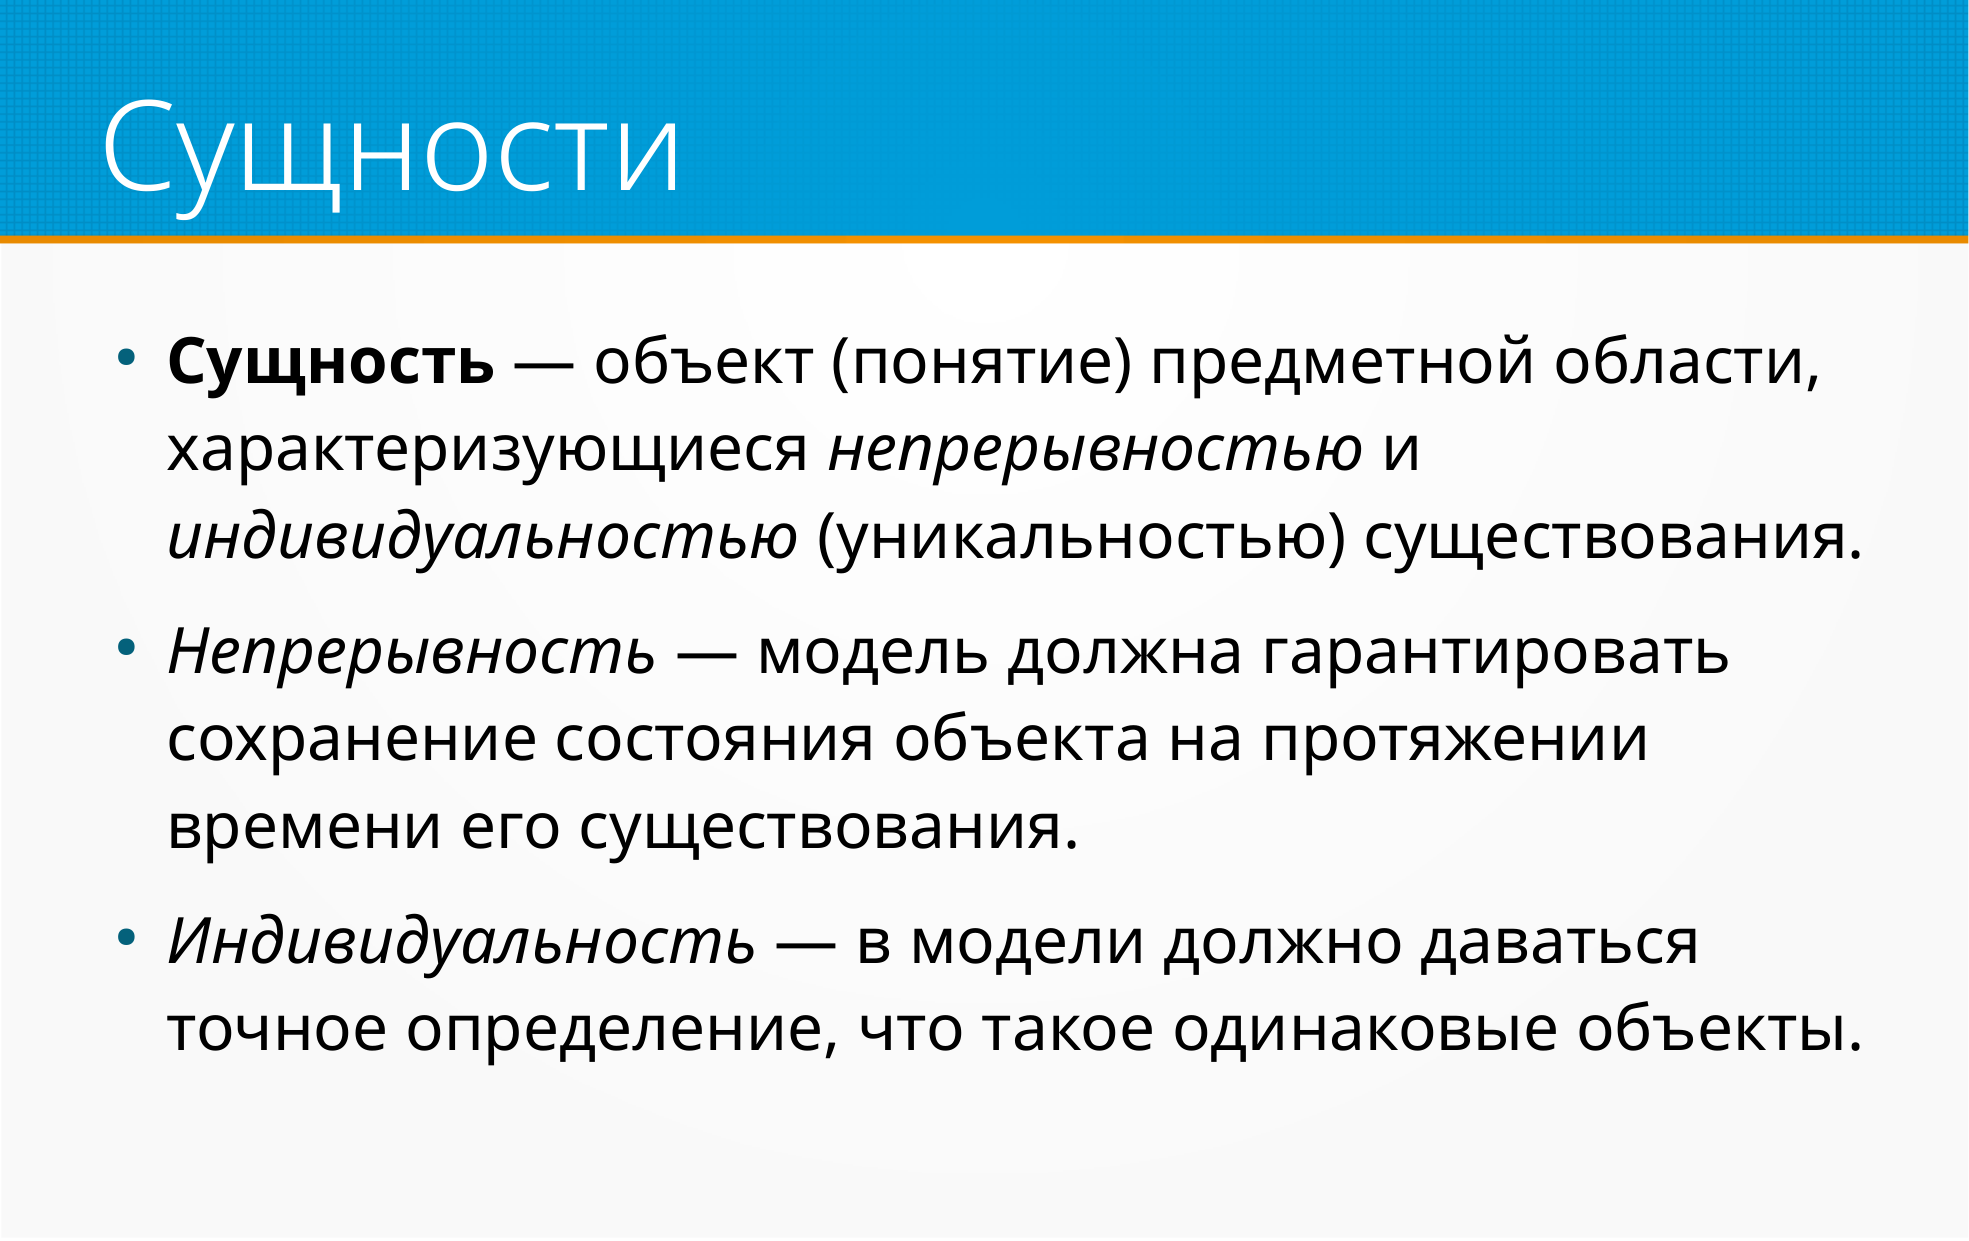

# Сущности
Сущность — объект (понятие) предметной области, характеризующиеся непрерывностью и индивидуальностью (уникальностью) существования.
Непрерывность — модель должна гарантировать сохранение состояния объекта на протяжении времени его существования.
Индивидуальность — в модели должно даваться точное определение, что такое одинаковые объекты.